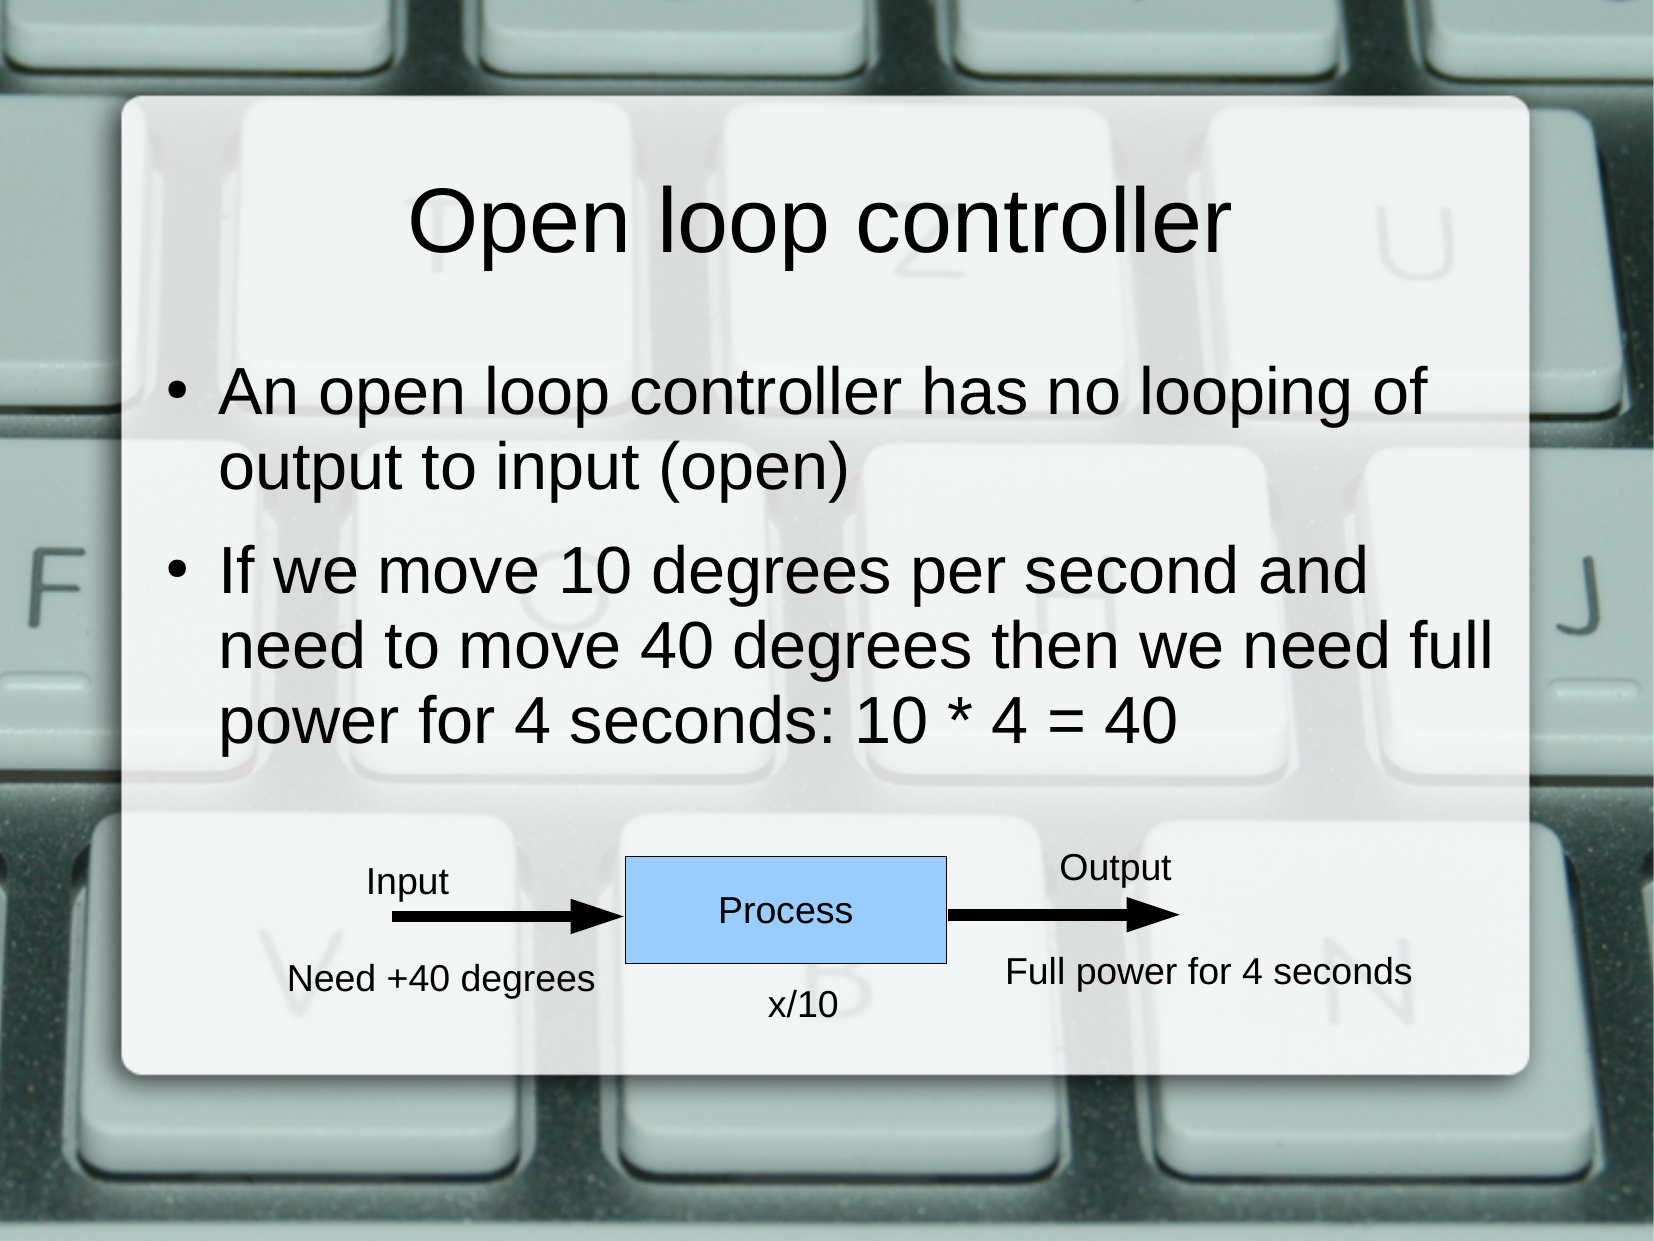

# Open loop controller
An open loop controller has no looping of output to input (open)
If we move 10 degrees per second and need to move 40 degrees then we need full power for 4 seconds: 10 * 4 = 40
Output
Input
Process
Full power for 4 seconds
Need +40 degrees
x/10